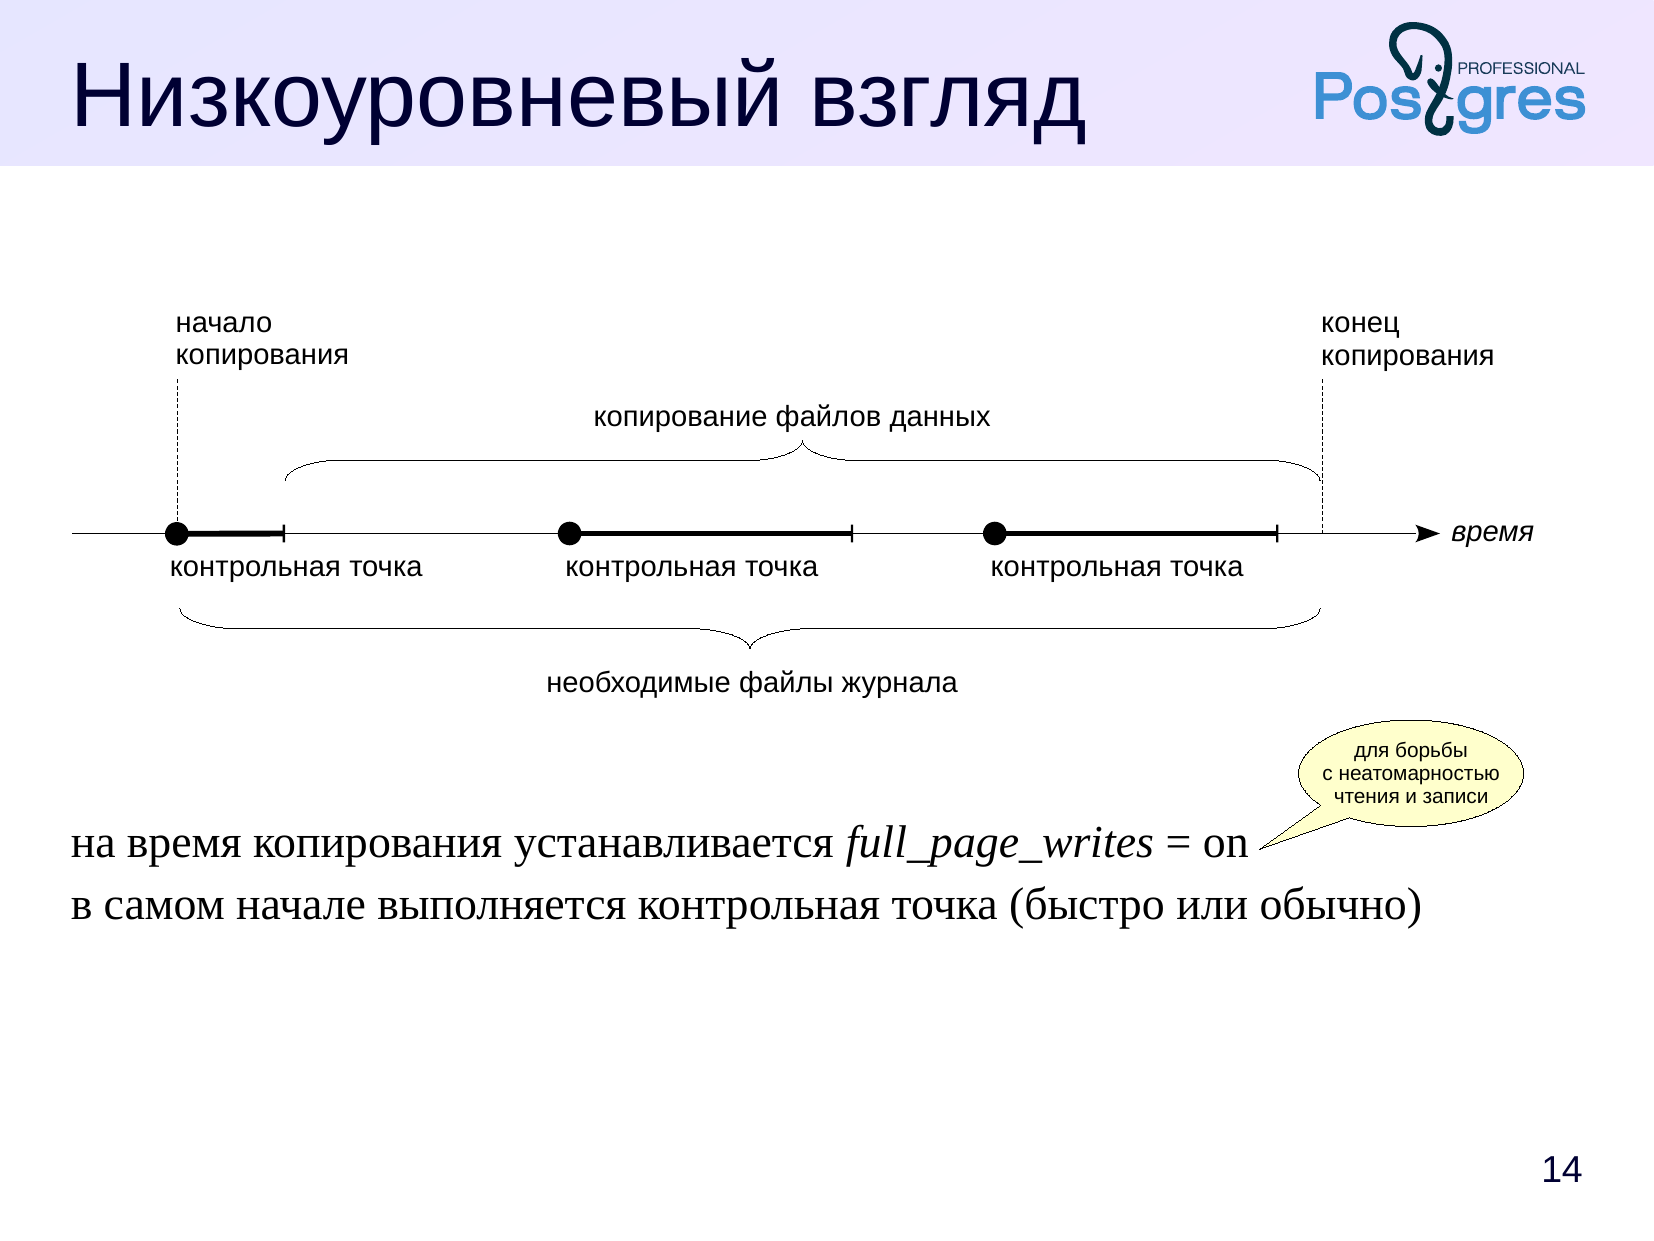

# Низкоуровневый взгляд
на время копирования устанавливается full_page_writes = on
в самом начале выполняется контрольная точка (быстро или обычно)
начало
копирования
конец
копирования
копирование файлов данных
время
контрольная точка
контрольная точка
контрольная точка
необходимые файлы журнала
для борьбы
с неатомарностью
чтения и записи